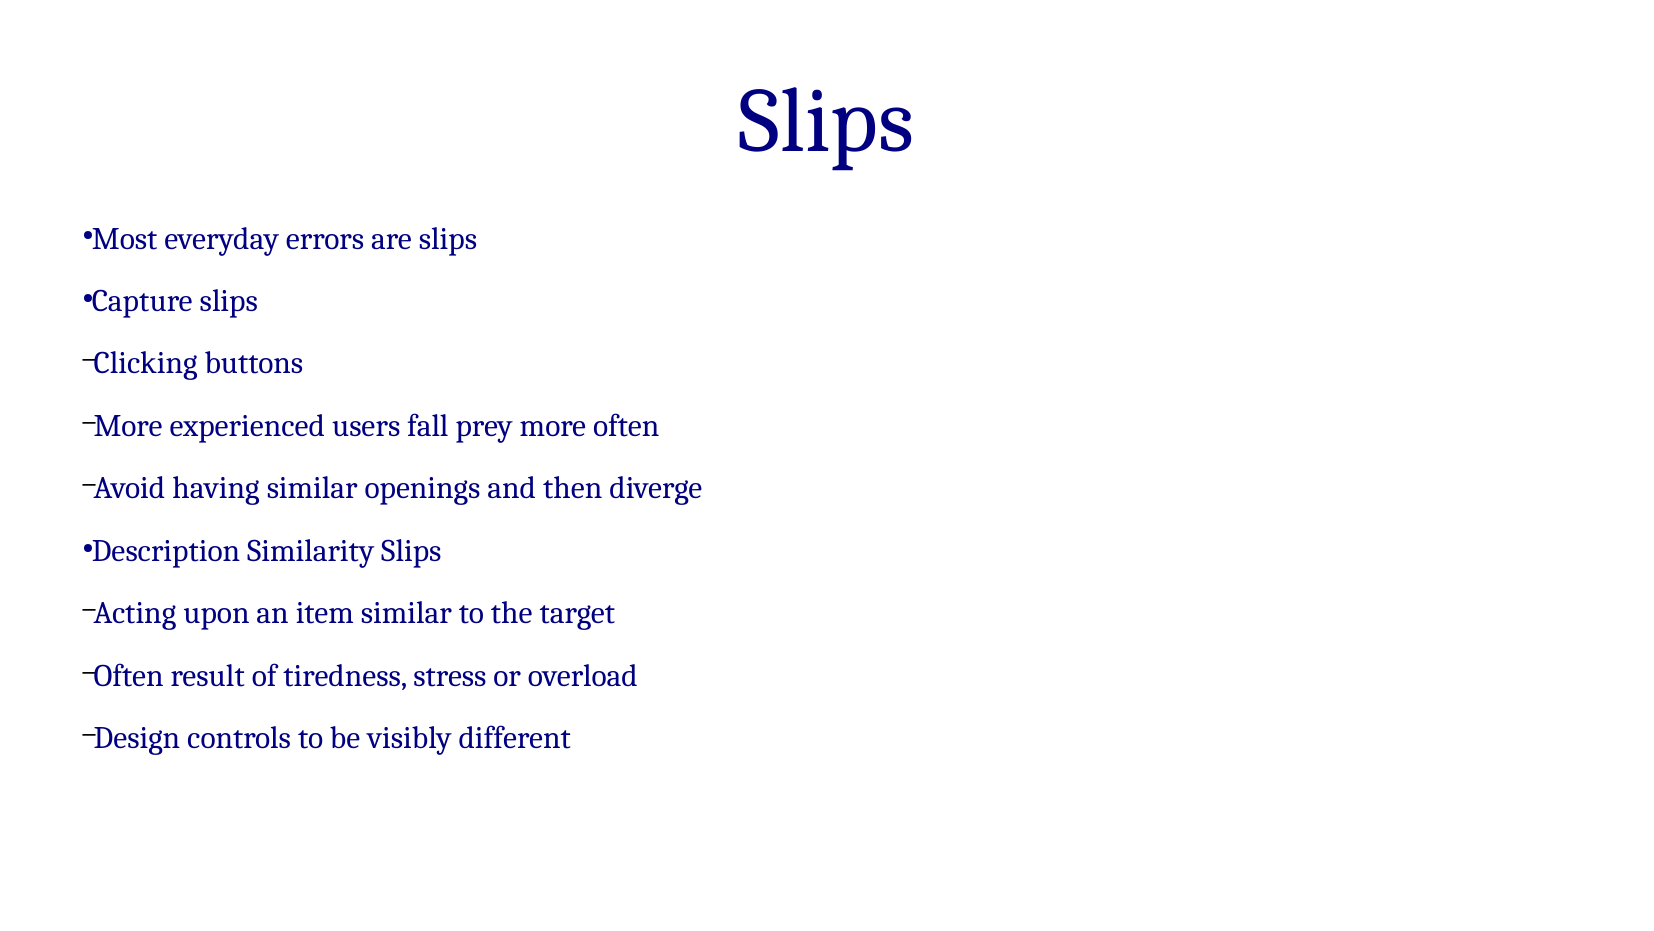

# Slips
Most everyday errors are slips
Capture slips
Clicking buttons
More experienced users fall prey more often
Avoid having similar openings and then diverge
Description Similarity Slips
Acting upon an item similar to the target
Often result of tiredness, stress or overload
Design controls to be visibly different